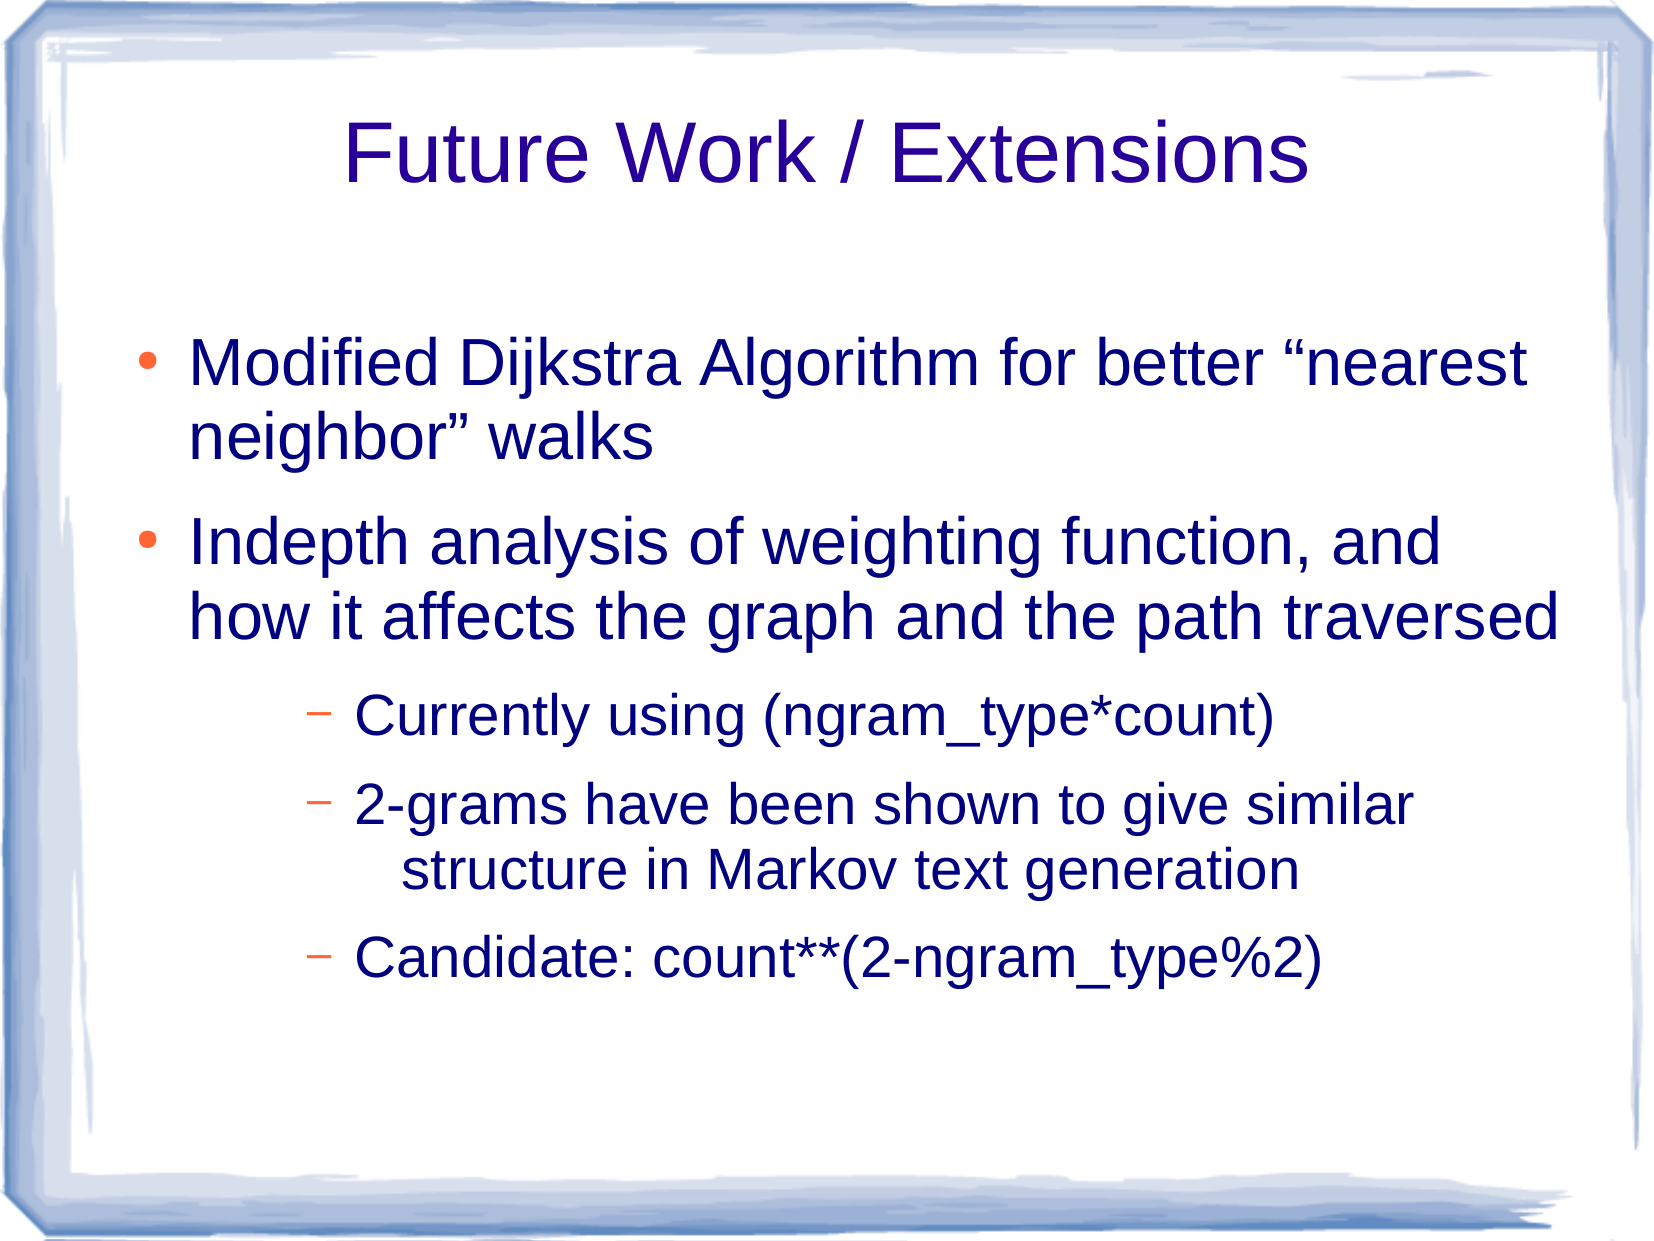

# Future Work / Extensions
Modified Dijkstra Algorithm for better “nearest neighbor” walks
Indepth analysis of weighting function, and how it affects the graph and the path traversed
Currently using (ngram_type*count)
2-grams have been shown to give similar structure in Markov text generation
Candidate: count**(2-ngram_type%2)